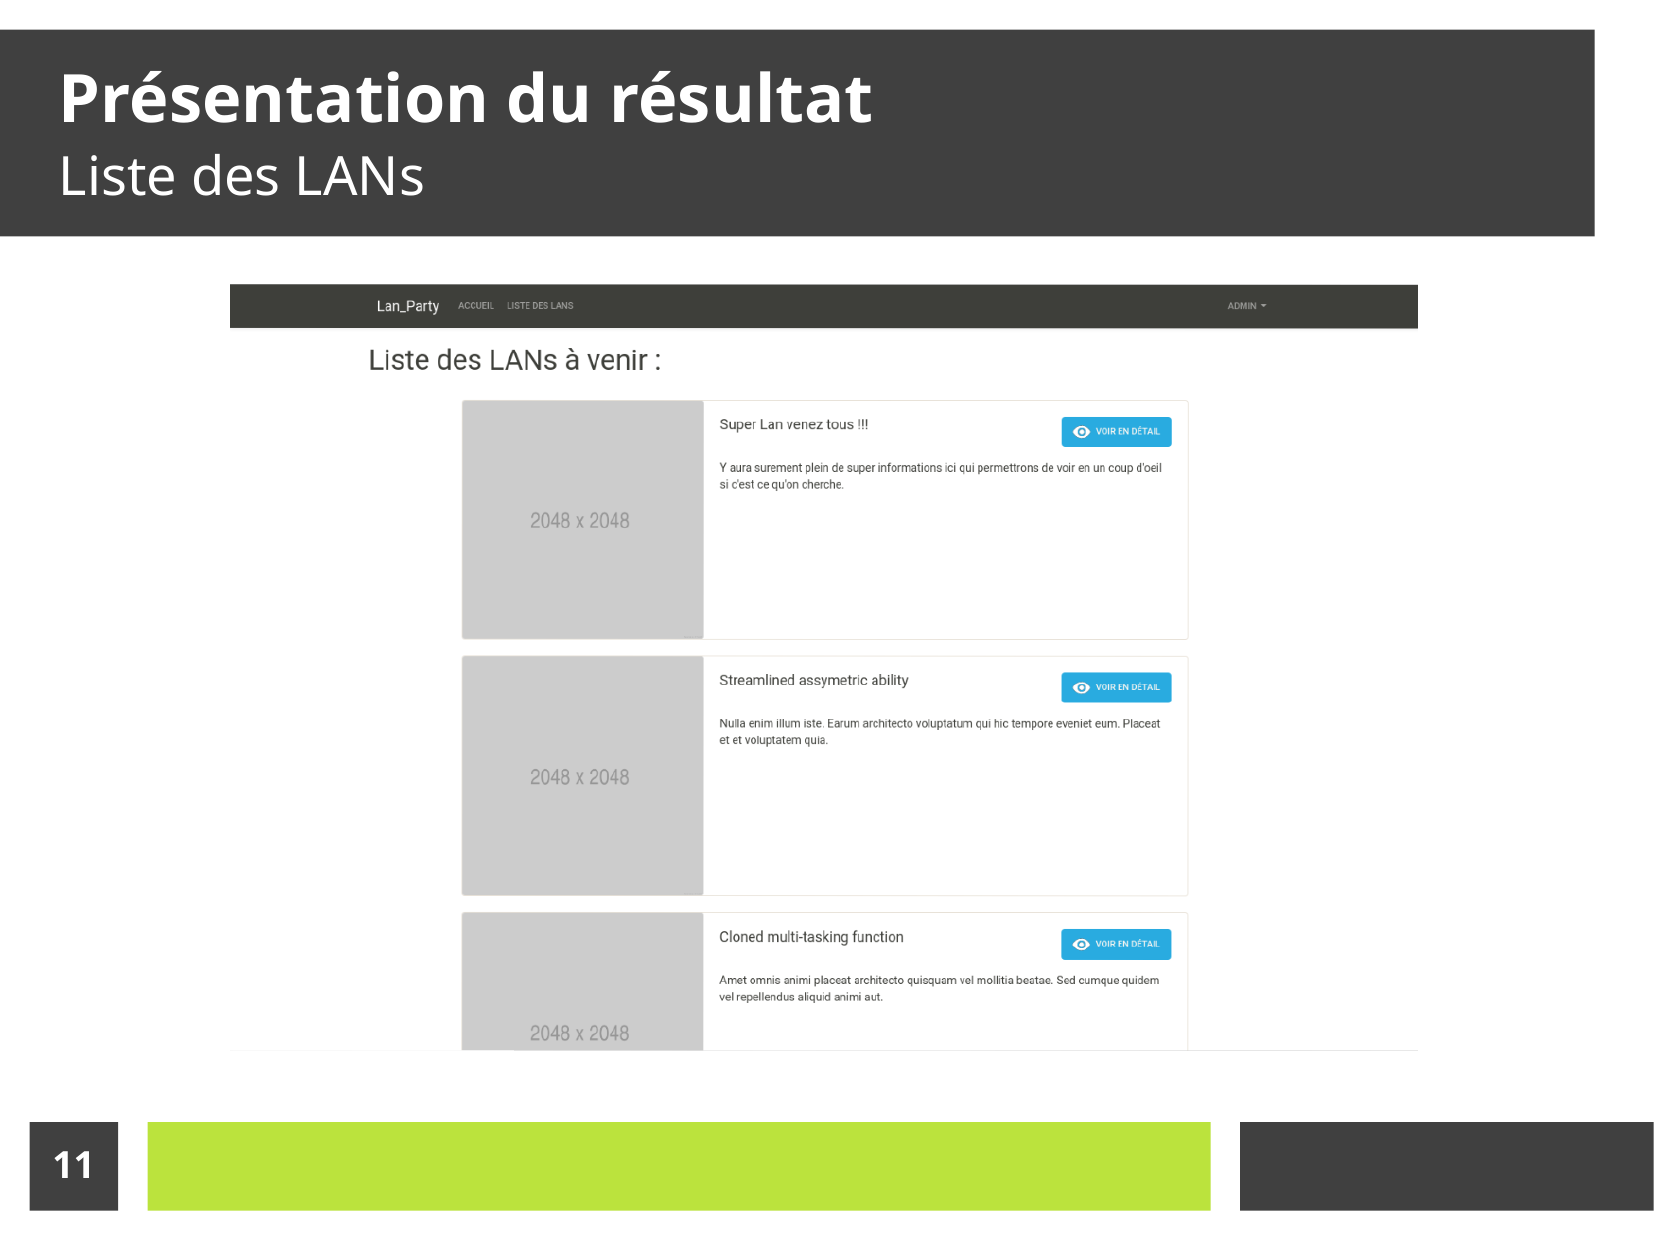

# Présentation du résultat
Liste des LANs